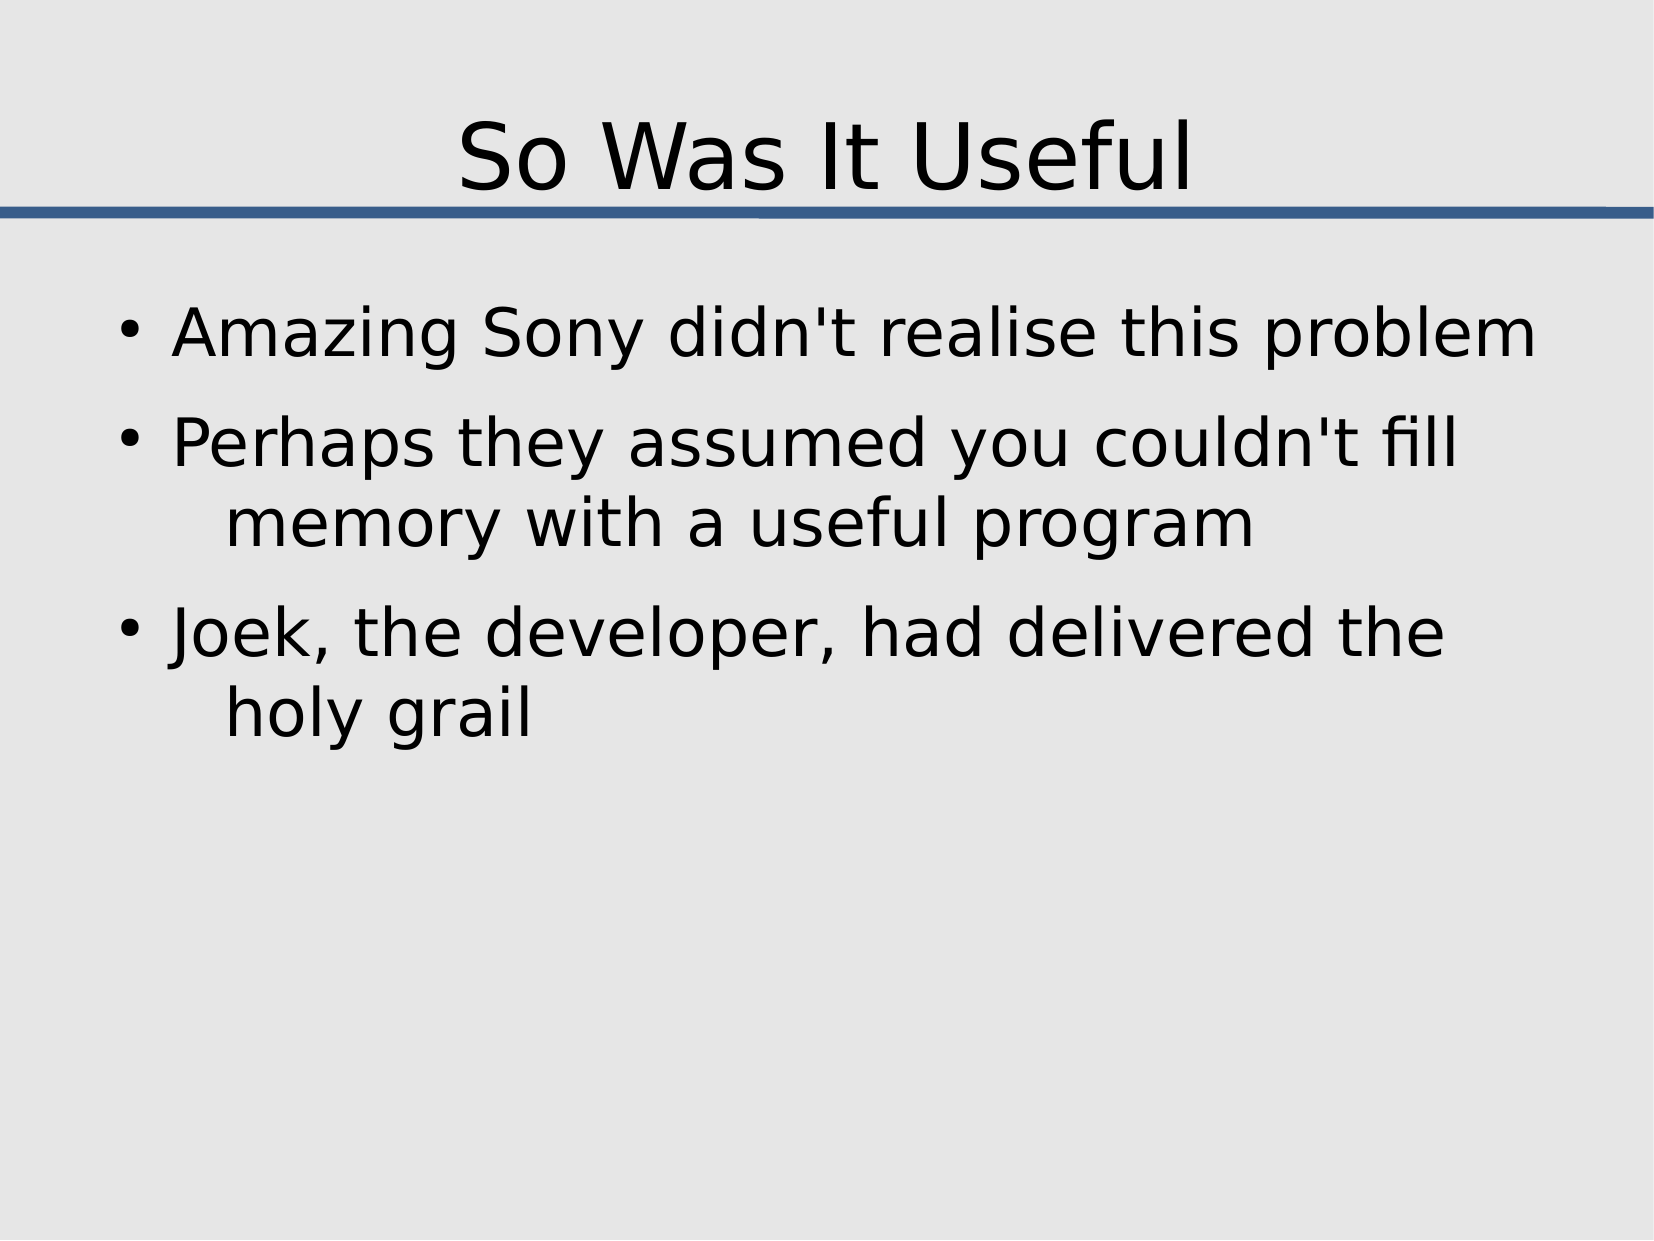

# So Was It Useful
Amazing Sony didn't realise this problem
Perhaps they assumed you couldn't fill memory with a useful program
Joek, the developer, had delivered the holy grail